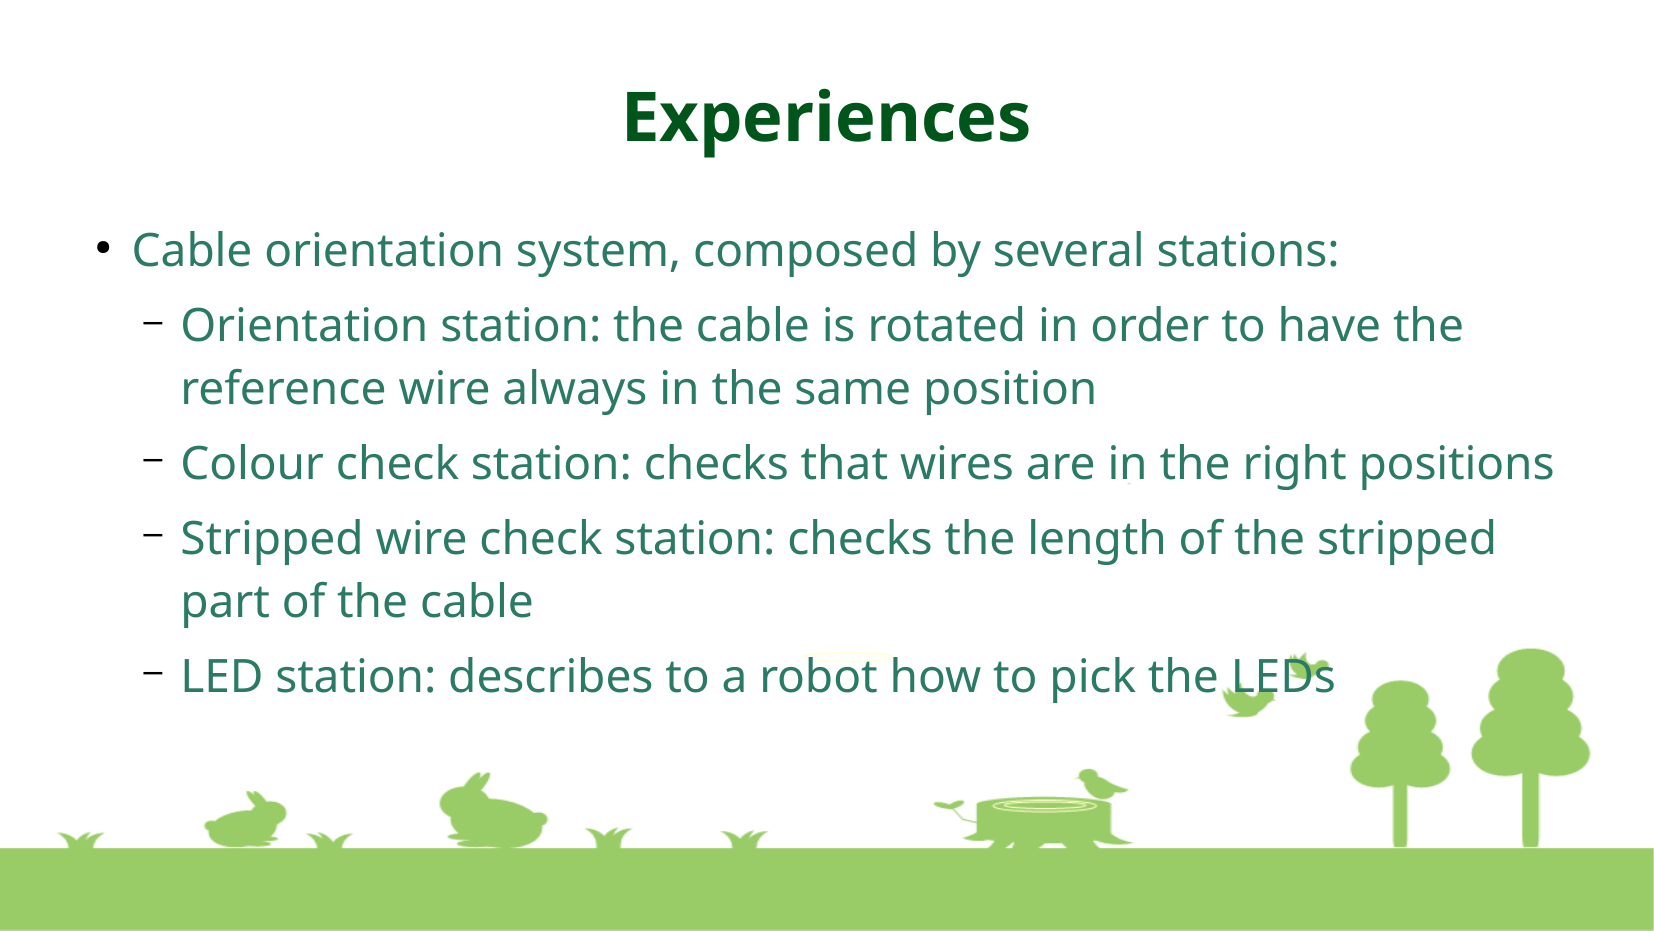

# Experiences
Cable orientation system, composed by several stations:
Orientation station: the cable is rotated in order to have the reference wire always in the same position
Colour check station: checks that wires are in the right positions
Stripped wire check station: checks the length of the stripped part of the cable
LED station: describes to a robot how to pick the LEDs